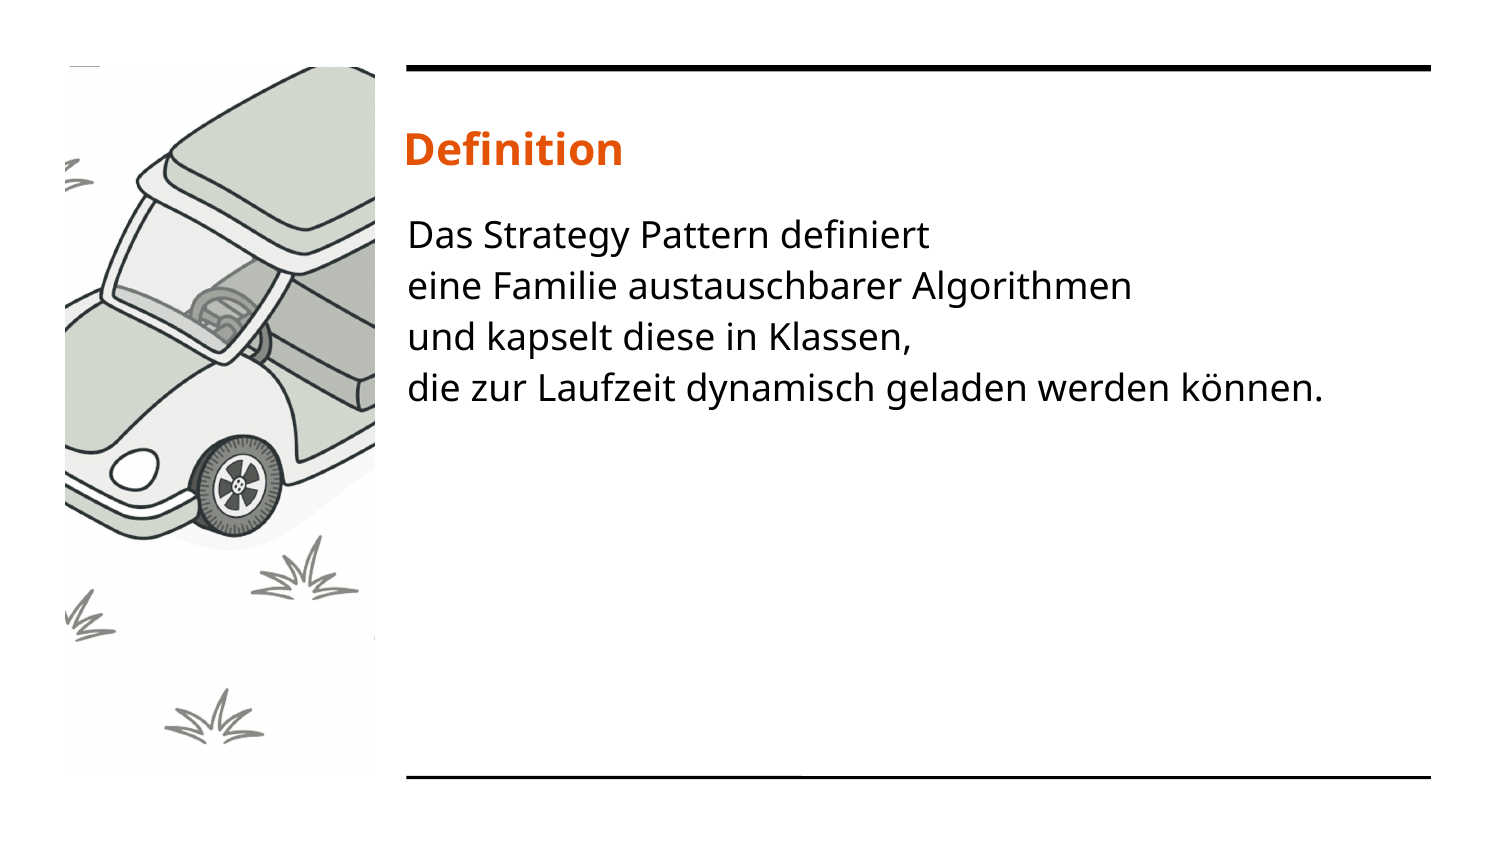

# Definition
Das Strategy Pattern definiert
eine Familie austauschbarer Algorithmen
und kapselt diese in Klassen,
die zur Laufzeit dynamisch geladen werden können.